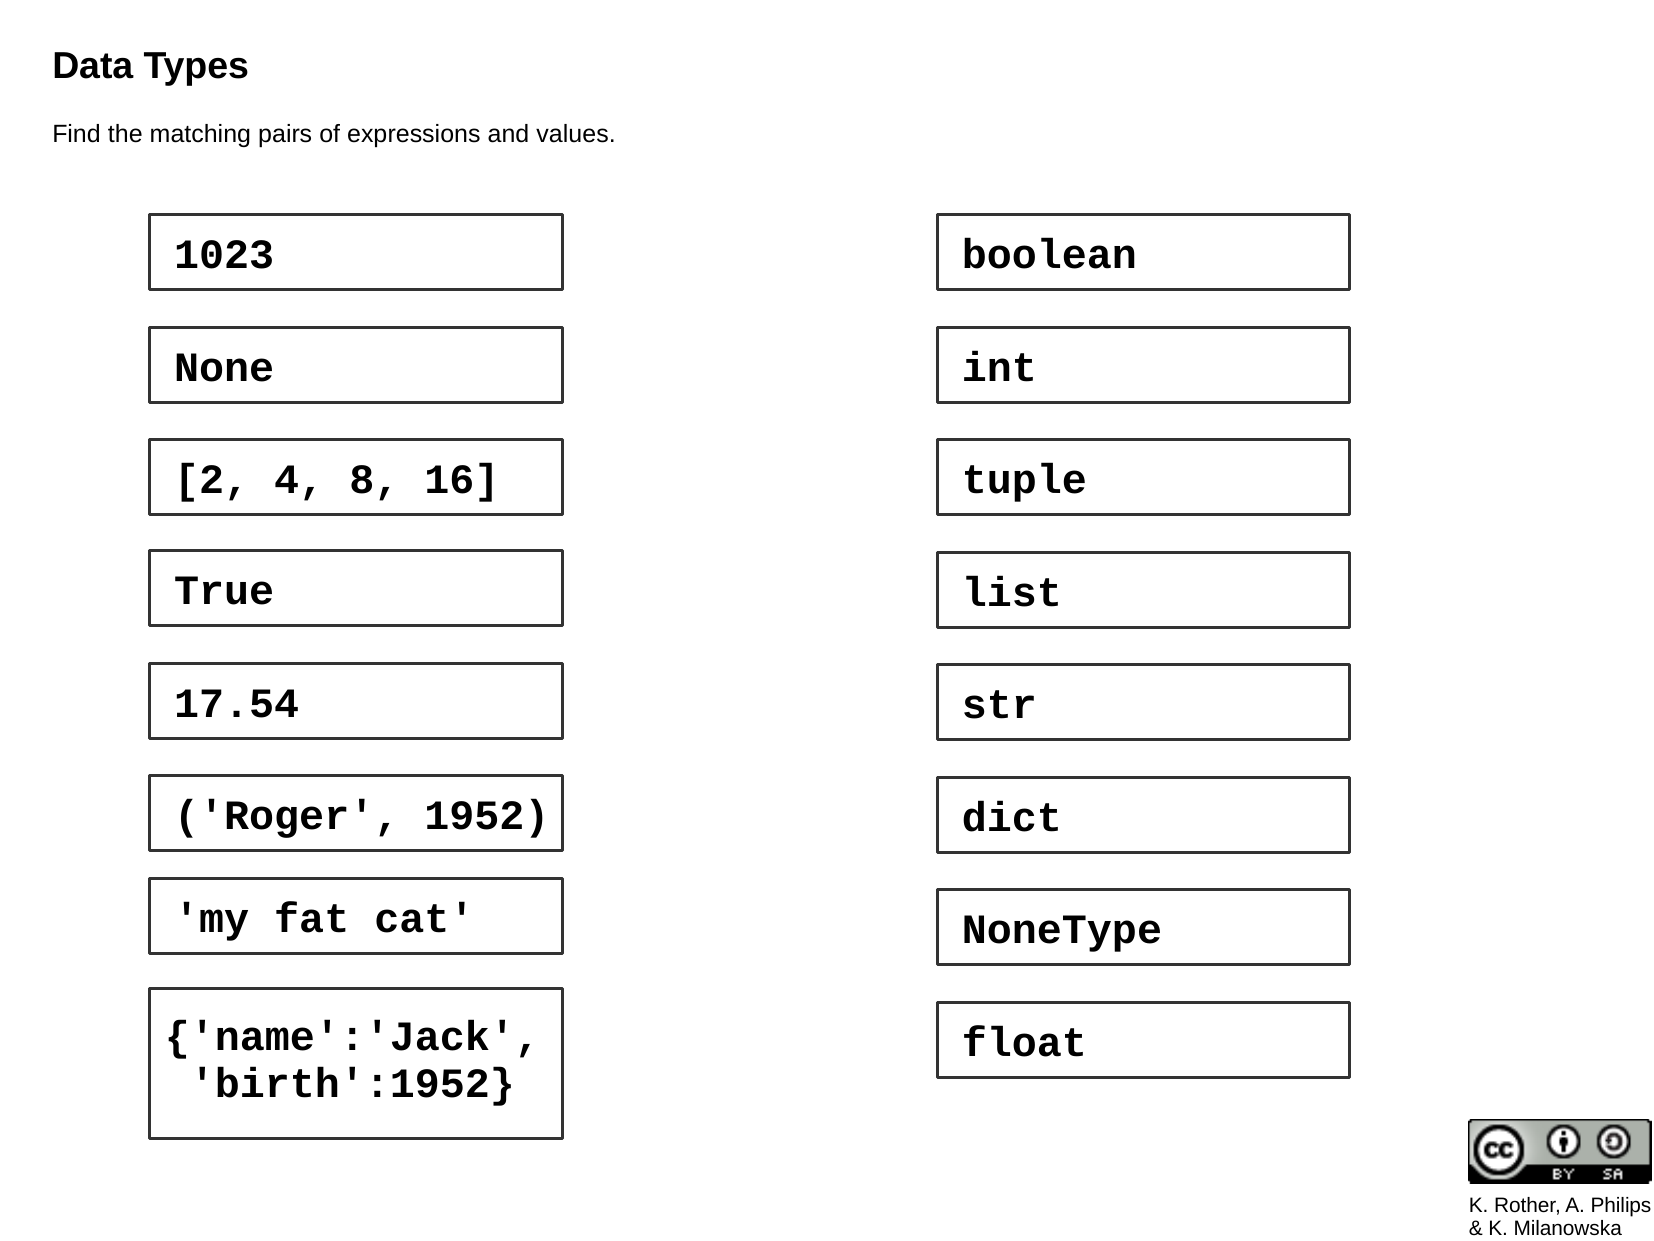

Data Types
Find the matching pairs of expressions and values.
1023
boolean
None
int
[2, 4, 8, 16]
tuple
True
list
17.54
str
('Roger', 1952)
dict
'my fat cat'
NoneType
float
{'name':'Jack',
 'birth':1952}